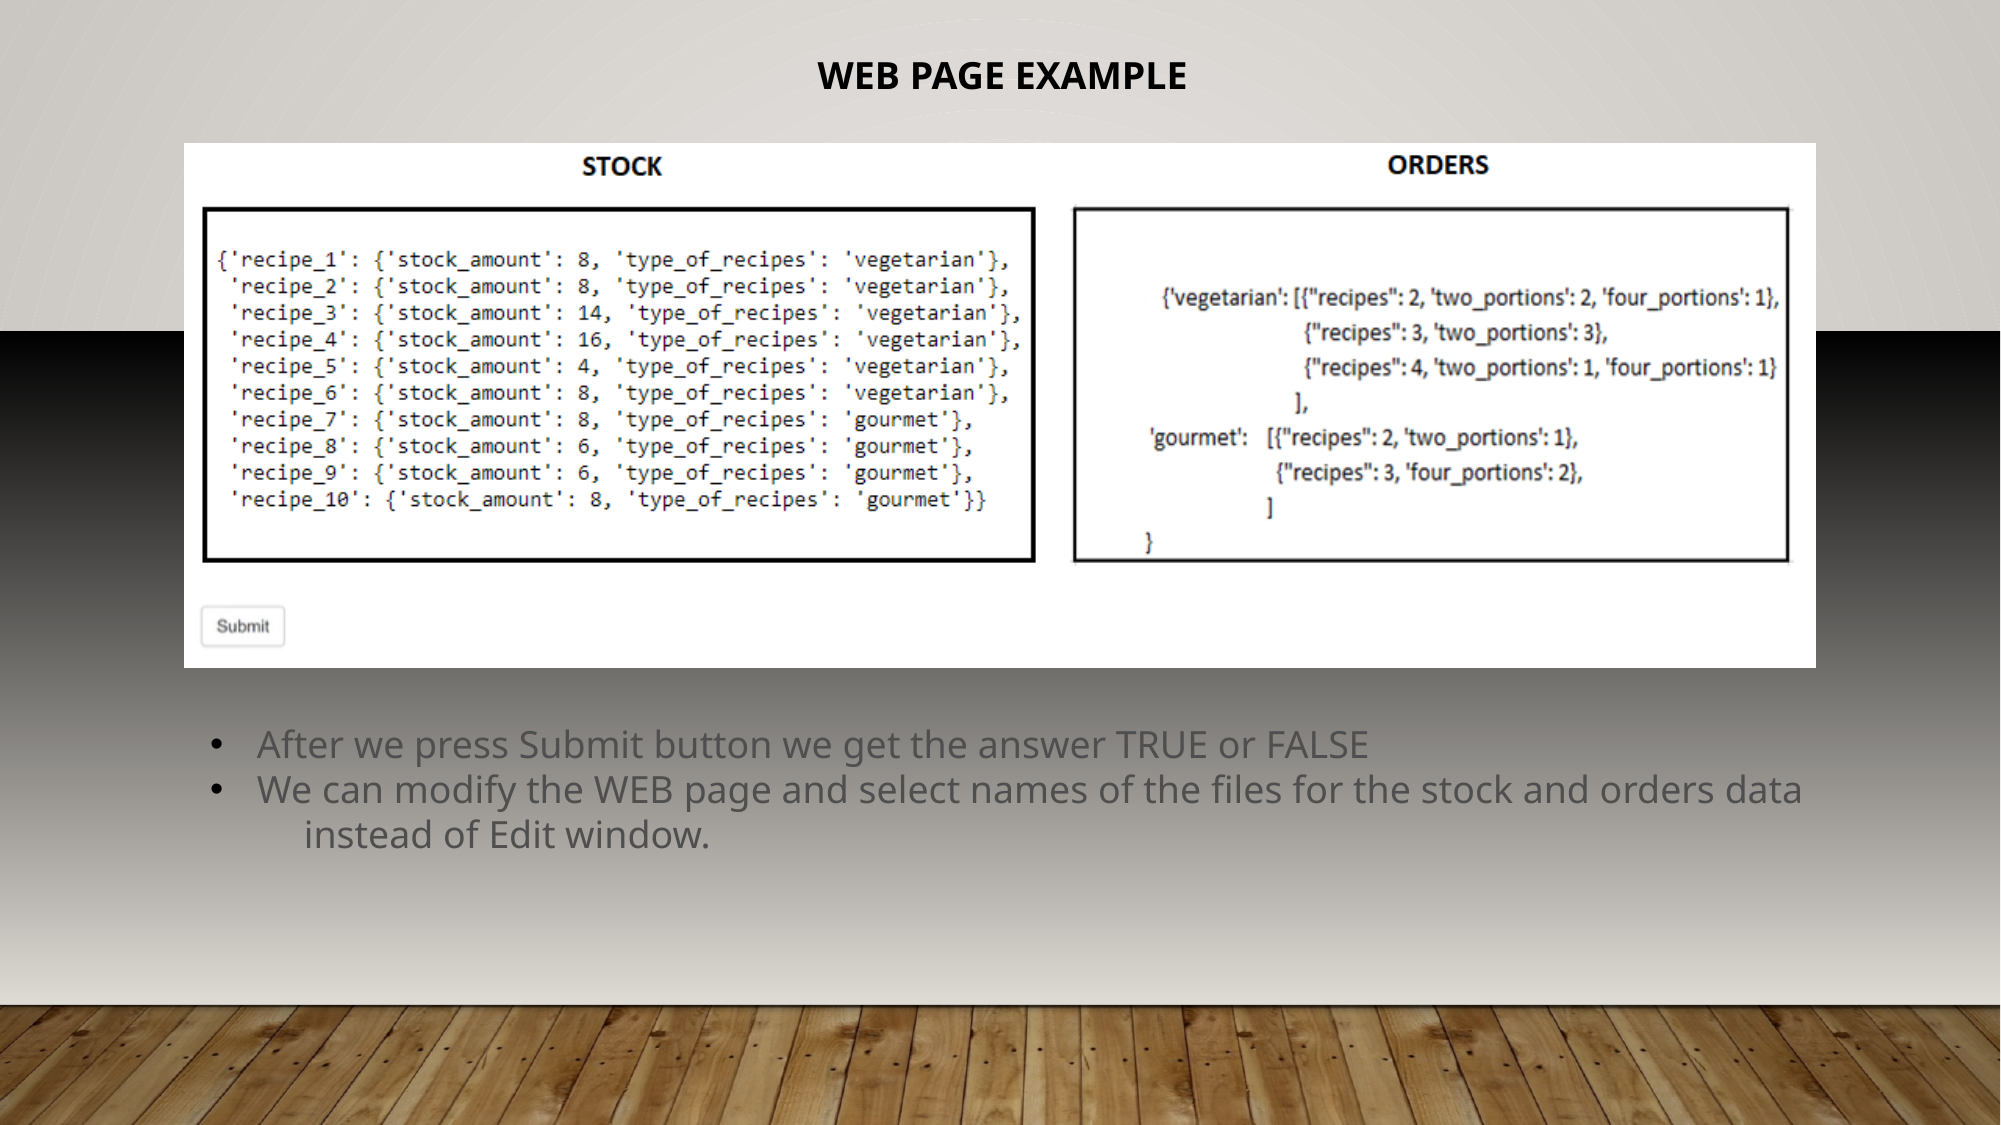

WEB PAGE EXAMPLE
After we press Submit button we get the answer TRUE or FALSE
We can modify the WEB page and select names of the files for the stock and orders data instead of Edit window.